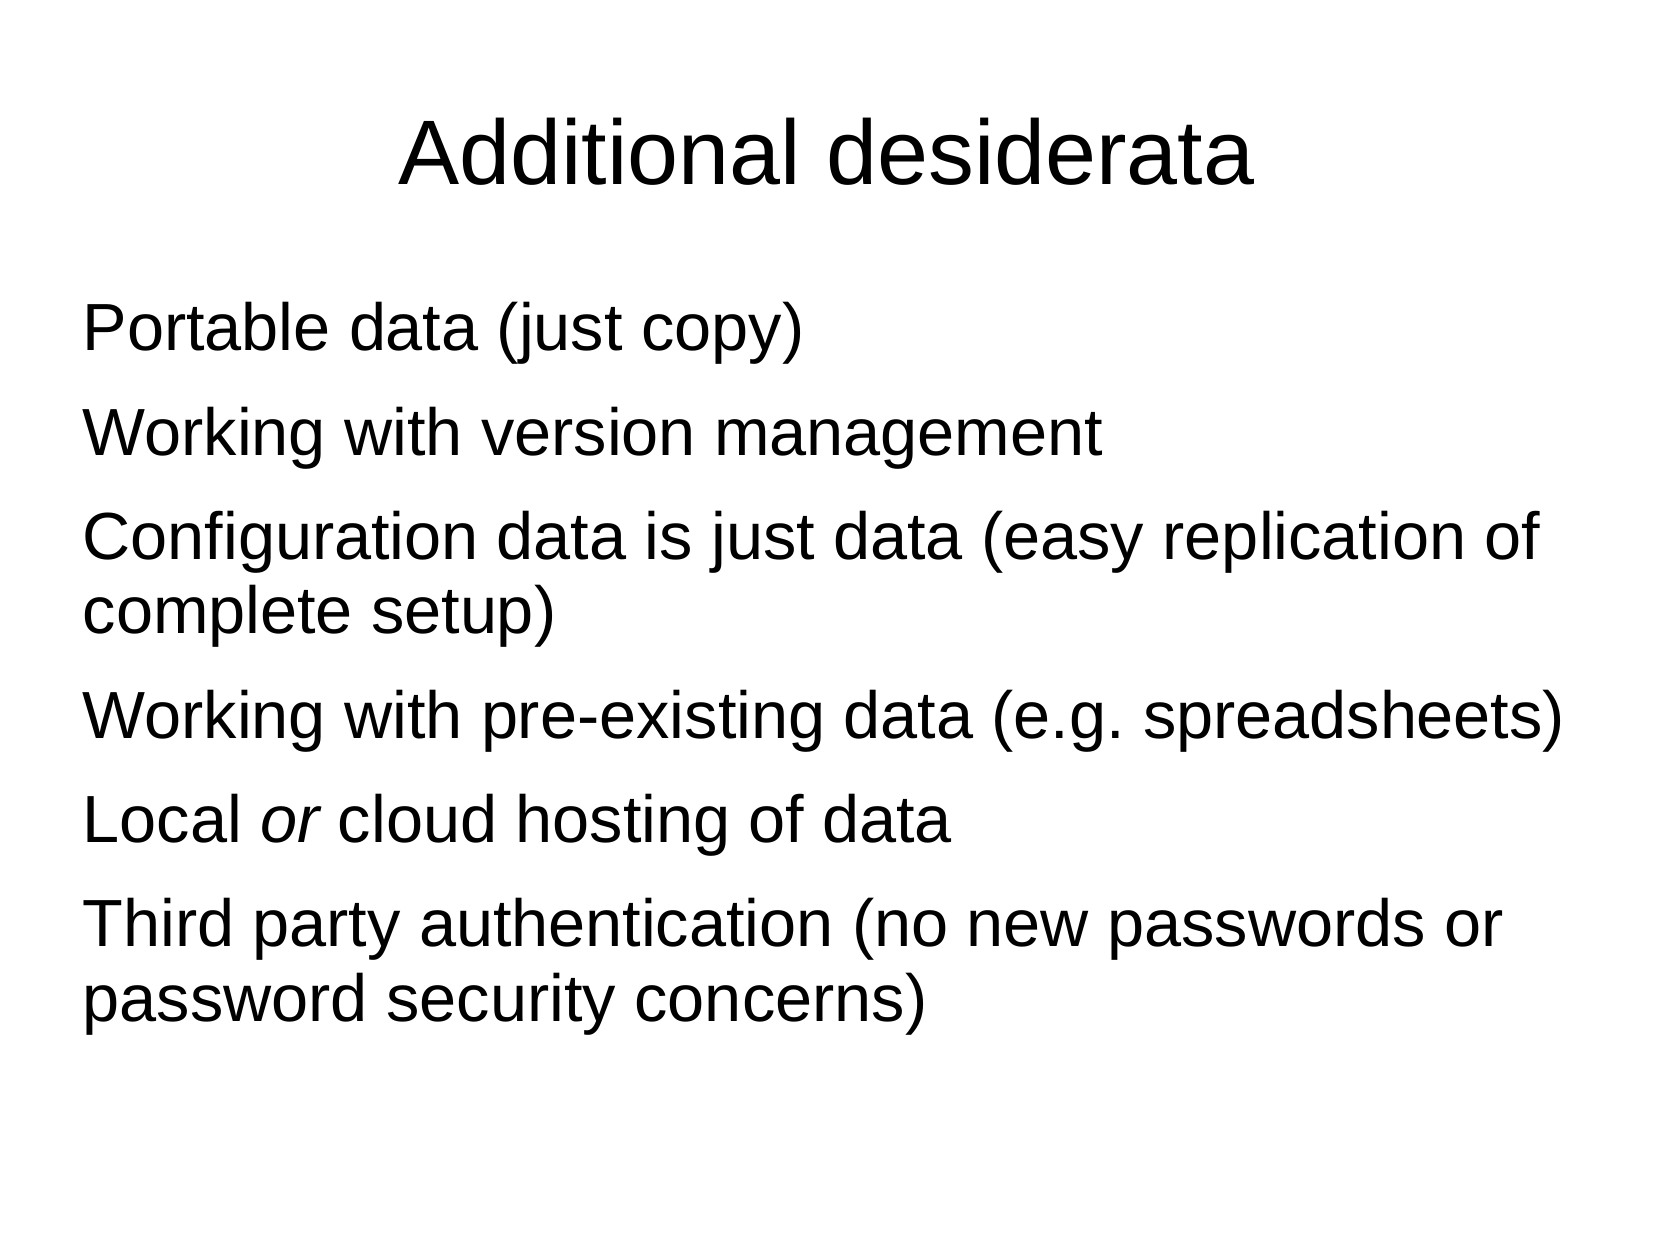

# Additional desiderata
Portable data (just copy)
Working with version management
Configuration data is just data (easy replication of complete setup)
Working with pre-existing data (e.g. spreadsheets)
Local or cloud hosting of data
Third party authentication (no new passwords or password security concerns)